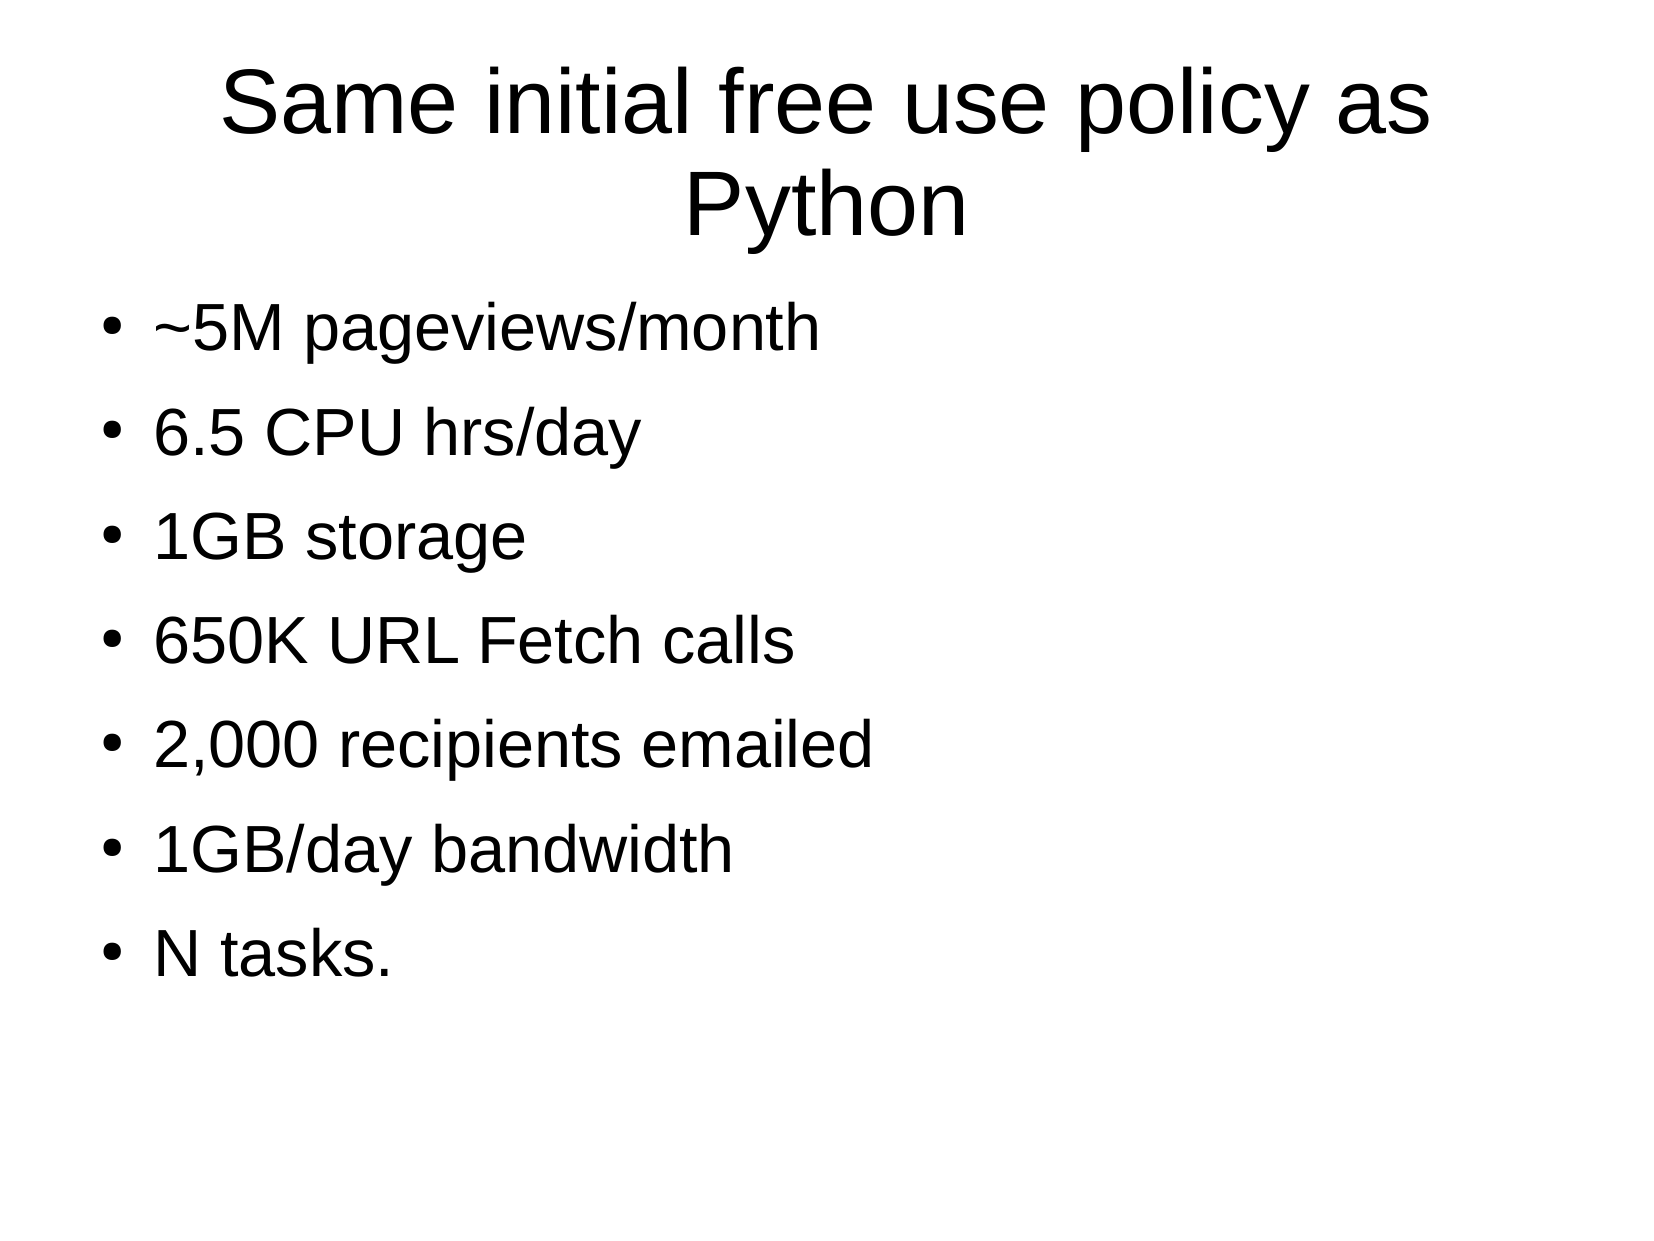

# Same initial free use policy as Python
~5M pageviews/month
6.5 CPU hrs/day
1GB storage
650K URL Fetch calls
2,000 recipients emailed
1GB/day bandwidth
N tasks.